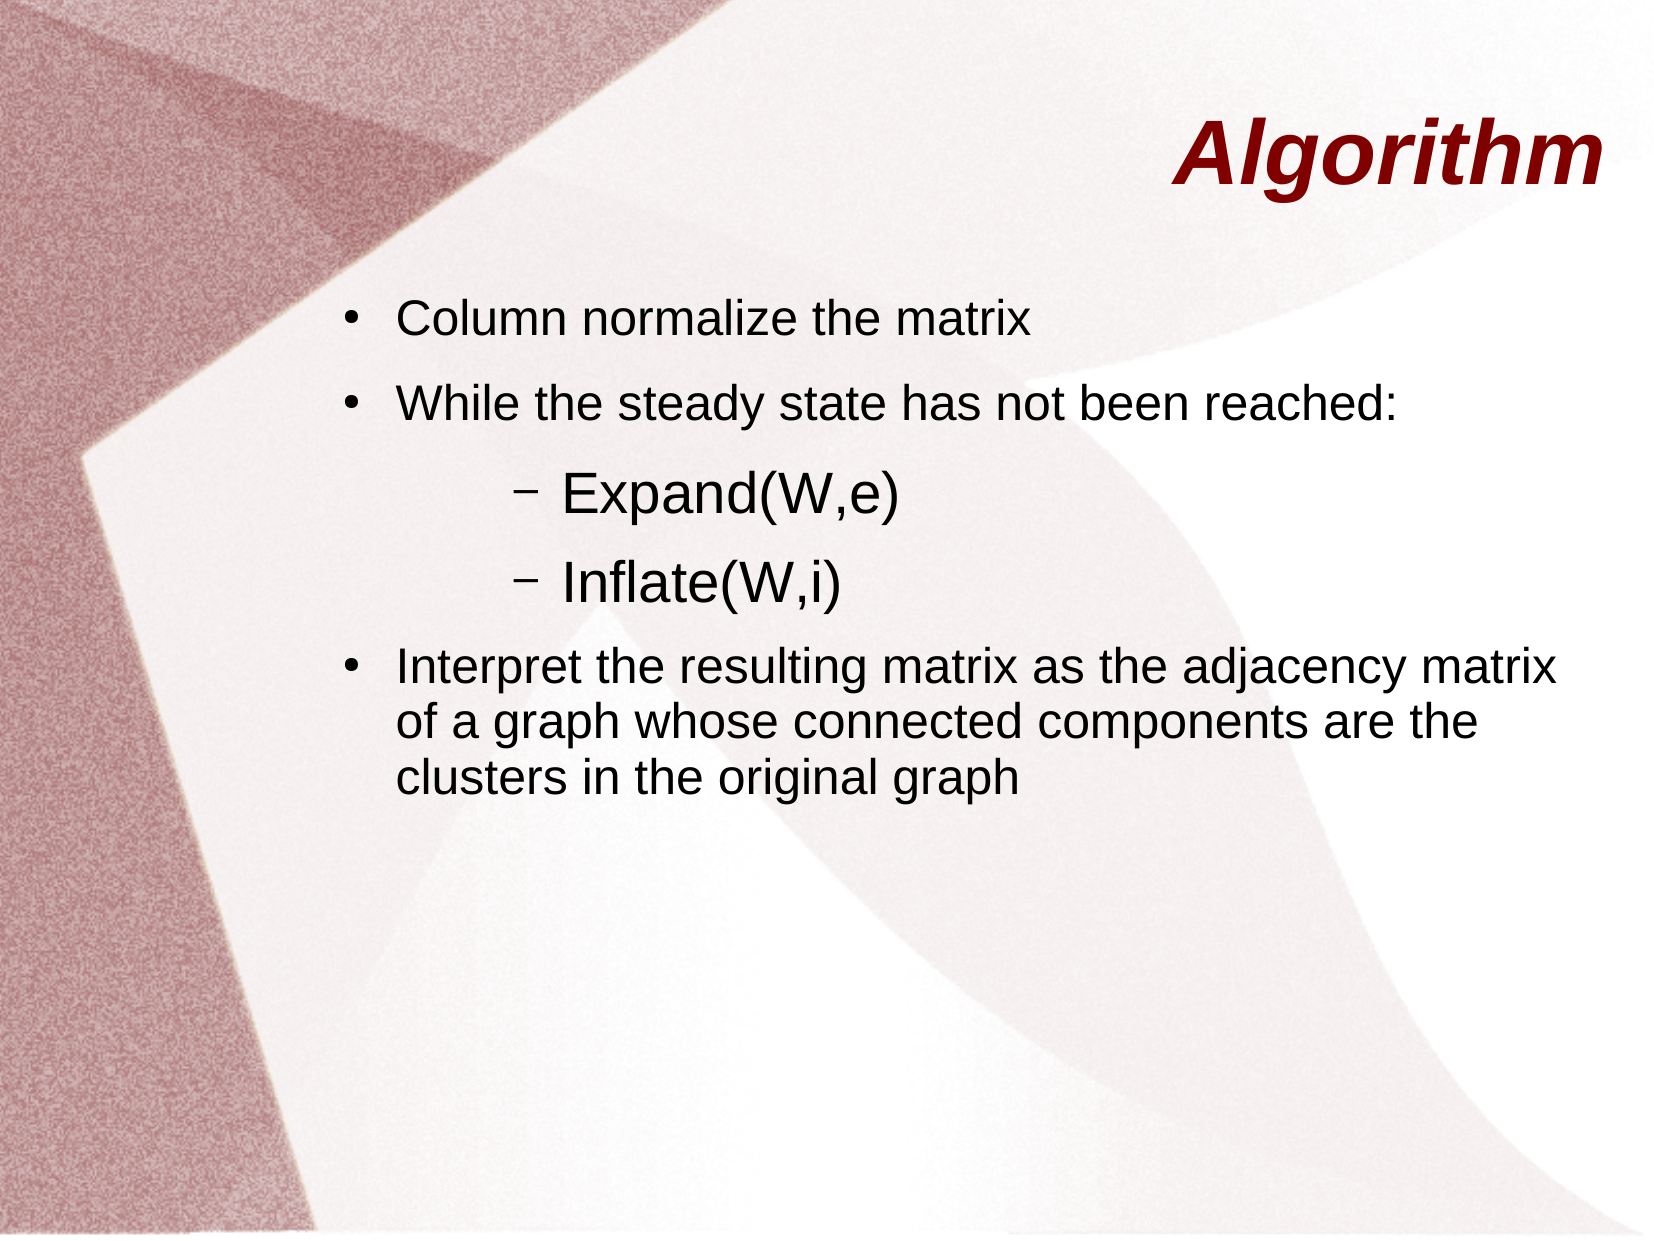

# Algorithm
Column normalize the matrix
While the steady state has not been reached:
Expand(W,e)
Inflate(W,i)
Interpret the resulting matrix as the adjacency matrix of a graph whose connected components are the clusters in the original graph